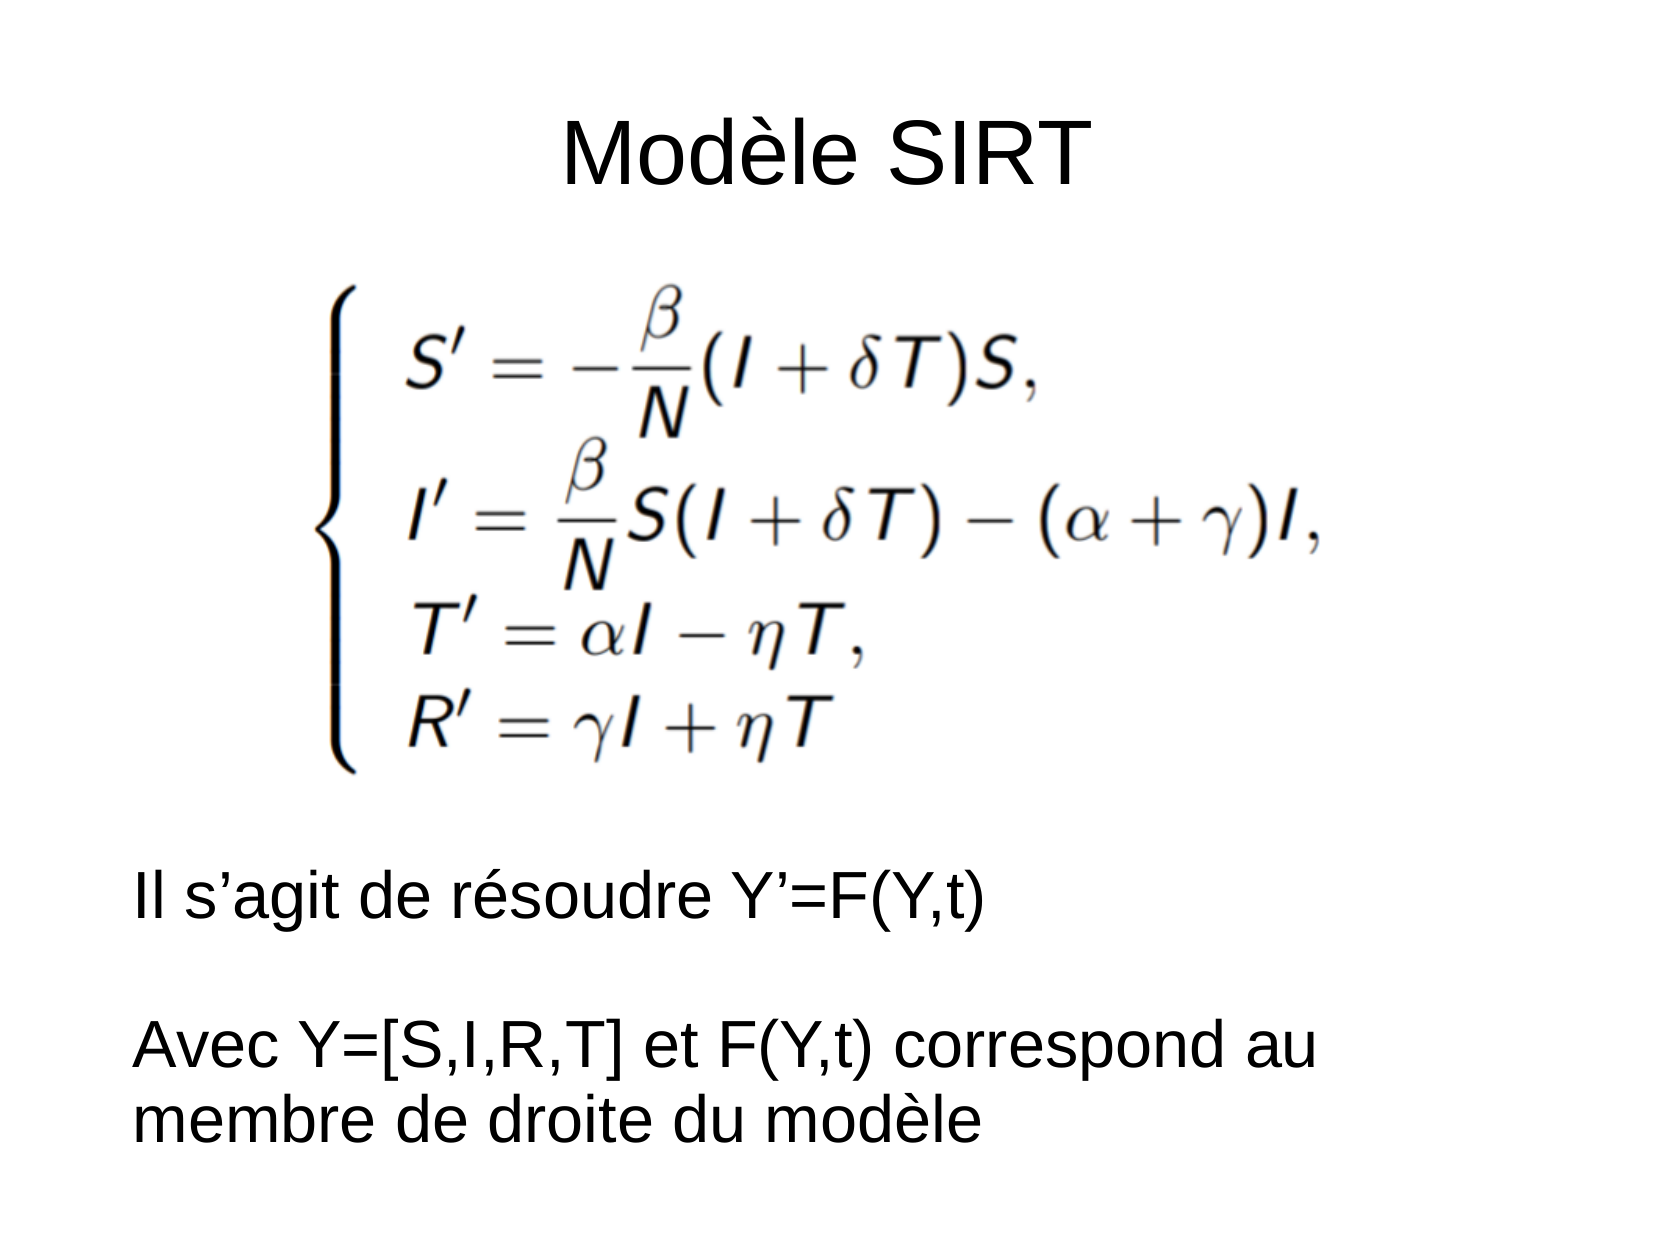

# Modèle SIRT
Il s’agit de résoudre Y’=F(Y,t)
Avec Y=[S,I,R,T] et F(Y,t) correspond au membre de droite du modèle